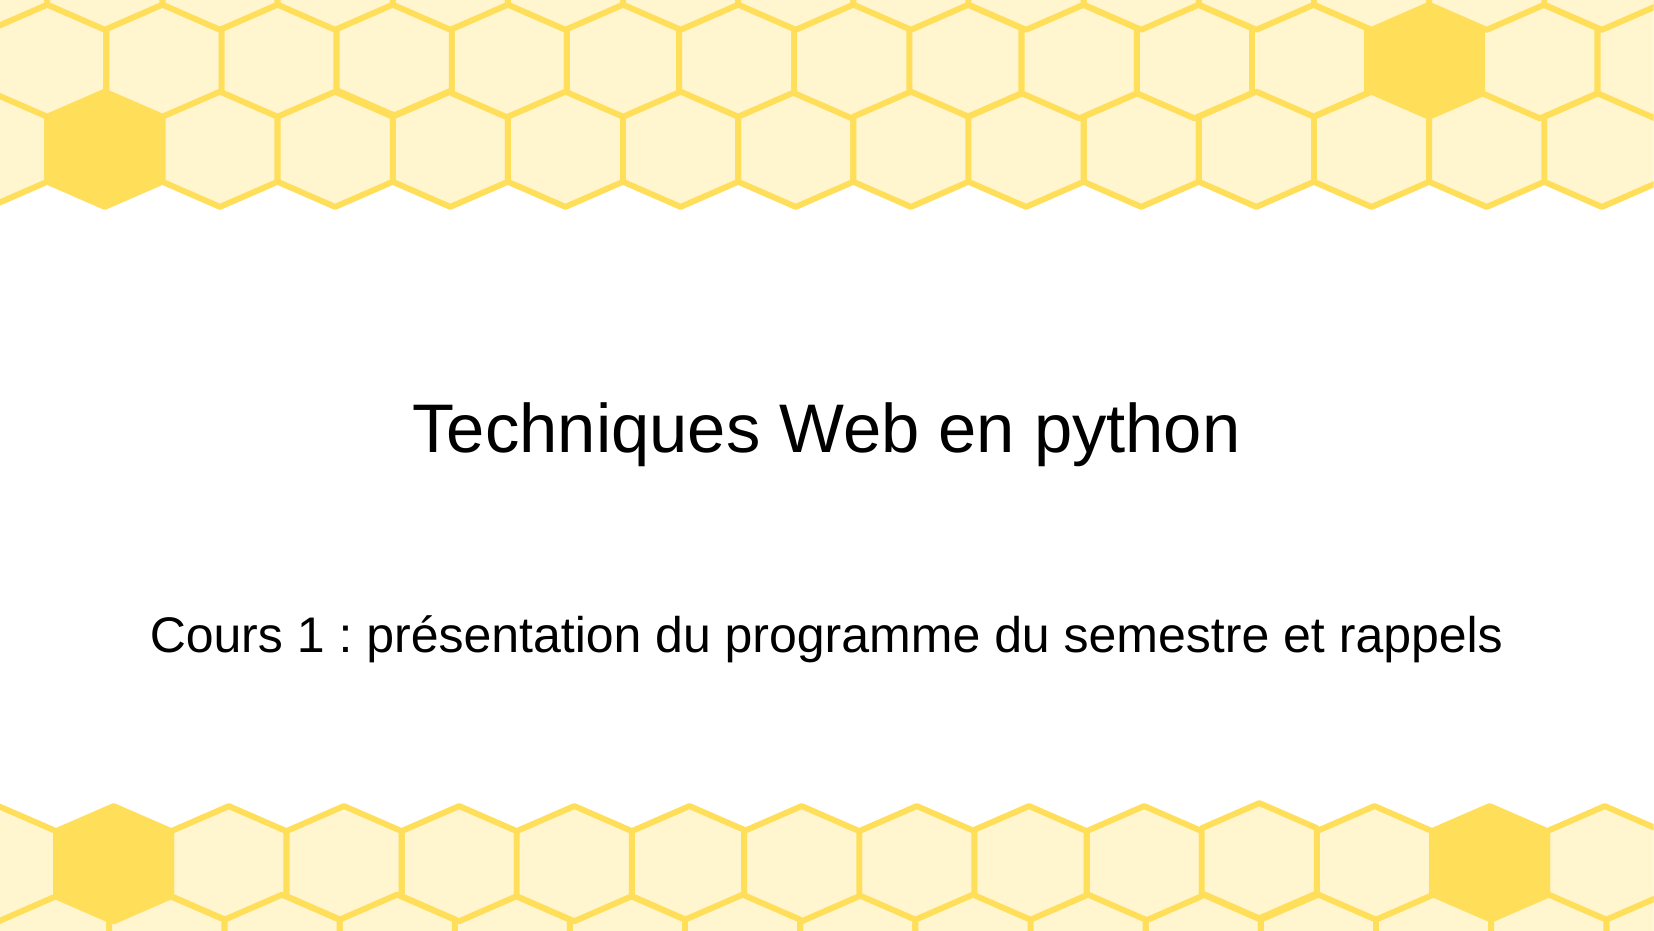

# Techniques Web en python
Cours 1 : présentation du programme du semestre et rappels